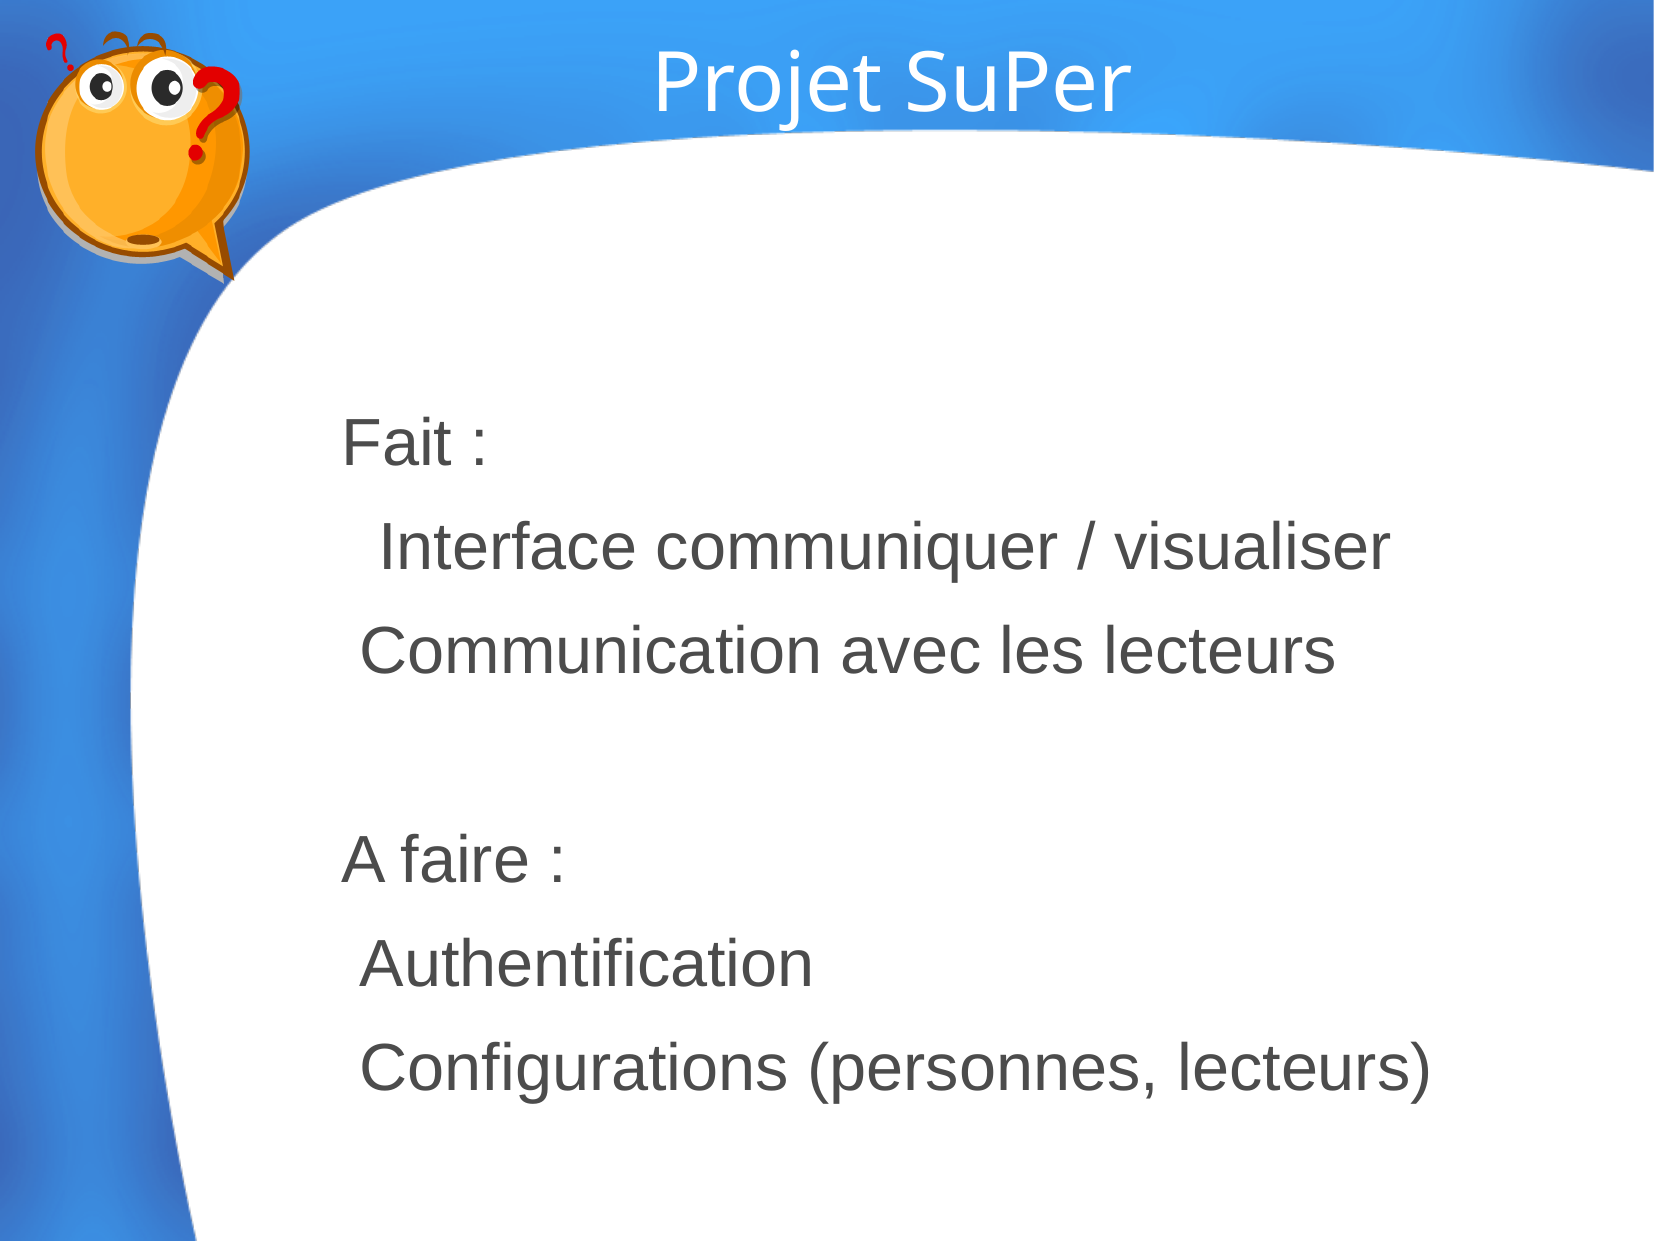

# Projet SuPer
Conclusion
Fait :
 Interface communiquer / visualiser
 Communication avec les lecteurs
A faire :
 Authentification
 Configurations (personnes, lecteurs)